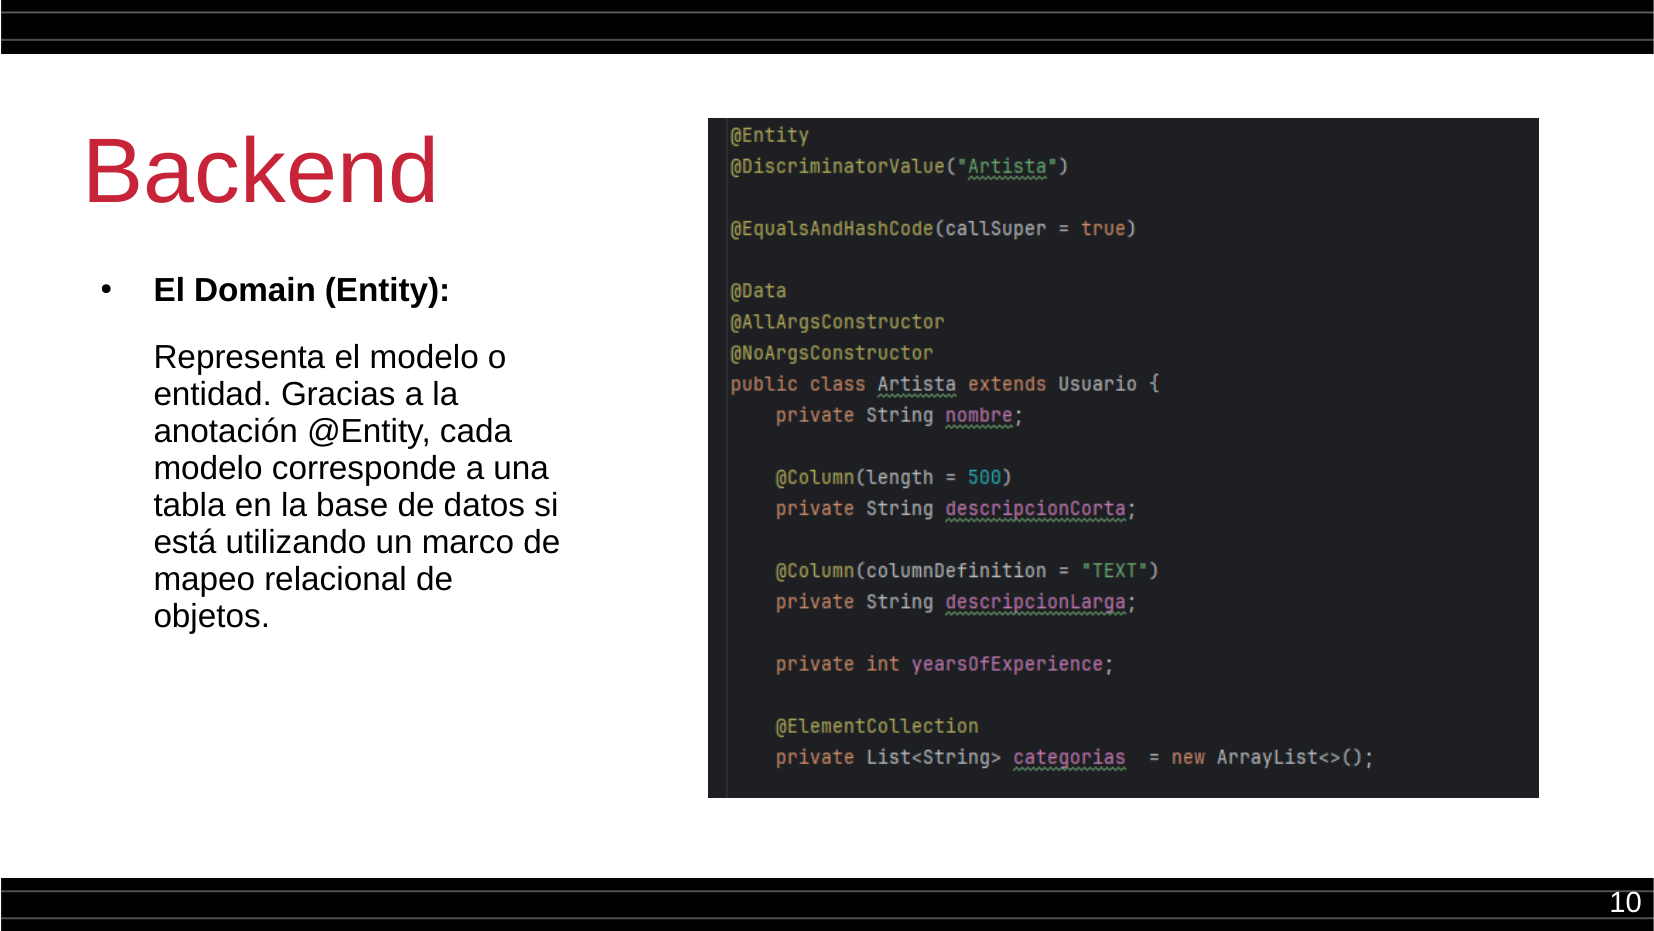

# Backend
El Domain (Entity):
Representa el modelo o entidad. Gracias a la anotación @Entity, cada modelo corresponde a una tabla en la base de datos si está utilizando un marco de mapeo relacional de objetos.